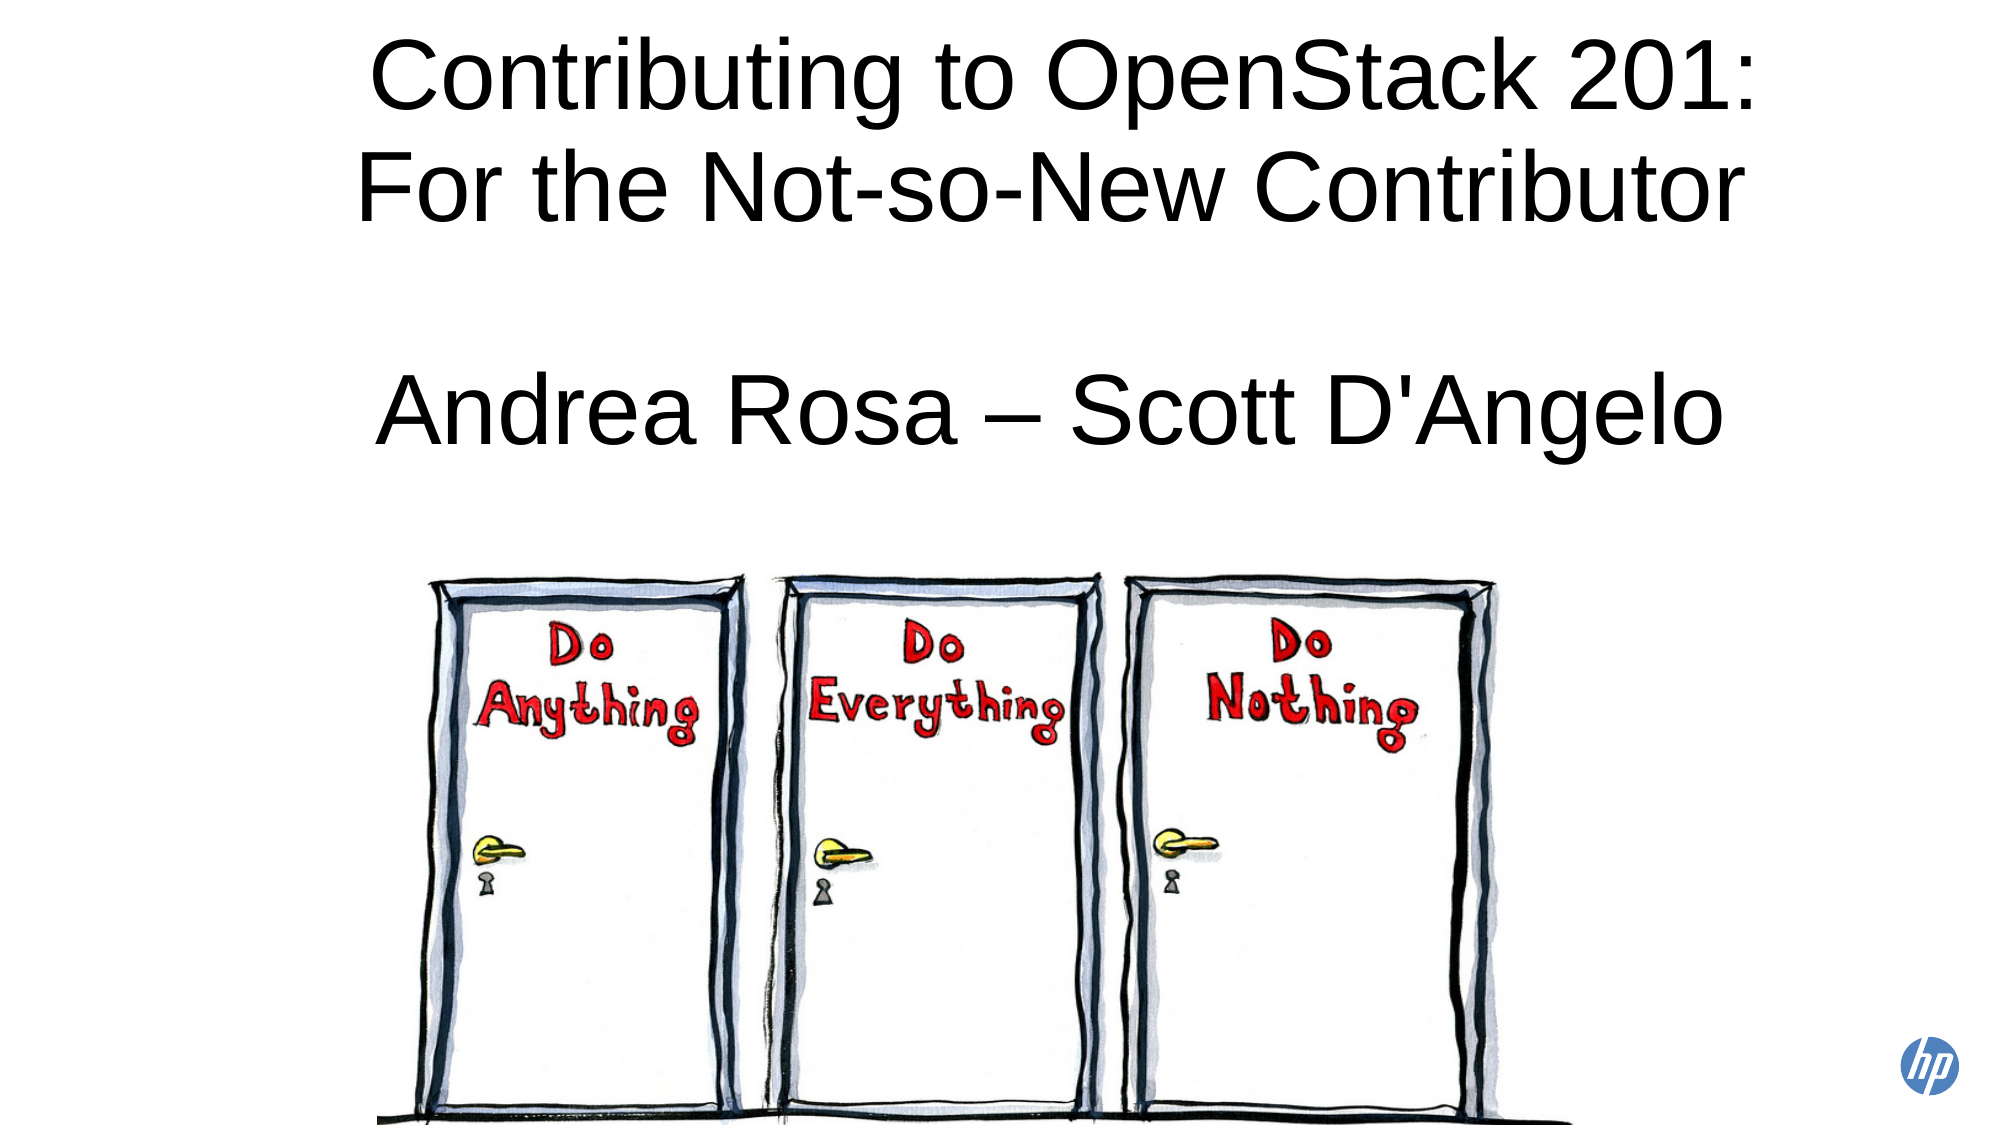

Contributing to OpenStack 201:
For the Not-so-New Contributor
Andrea Rosa – Scott D'Angelo